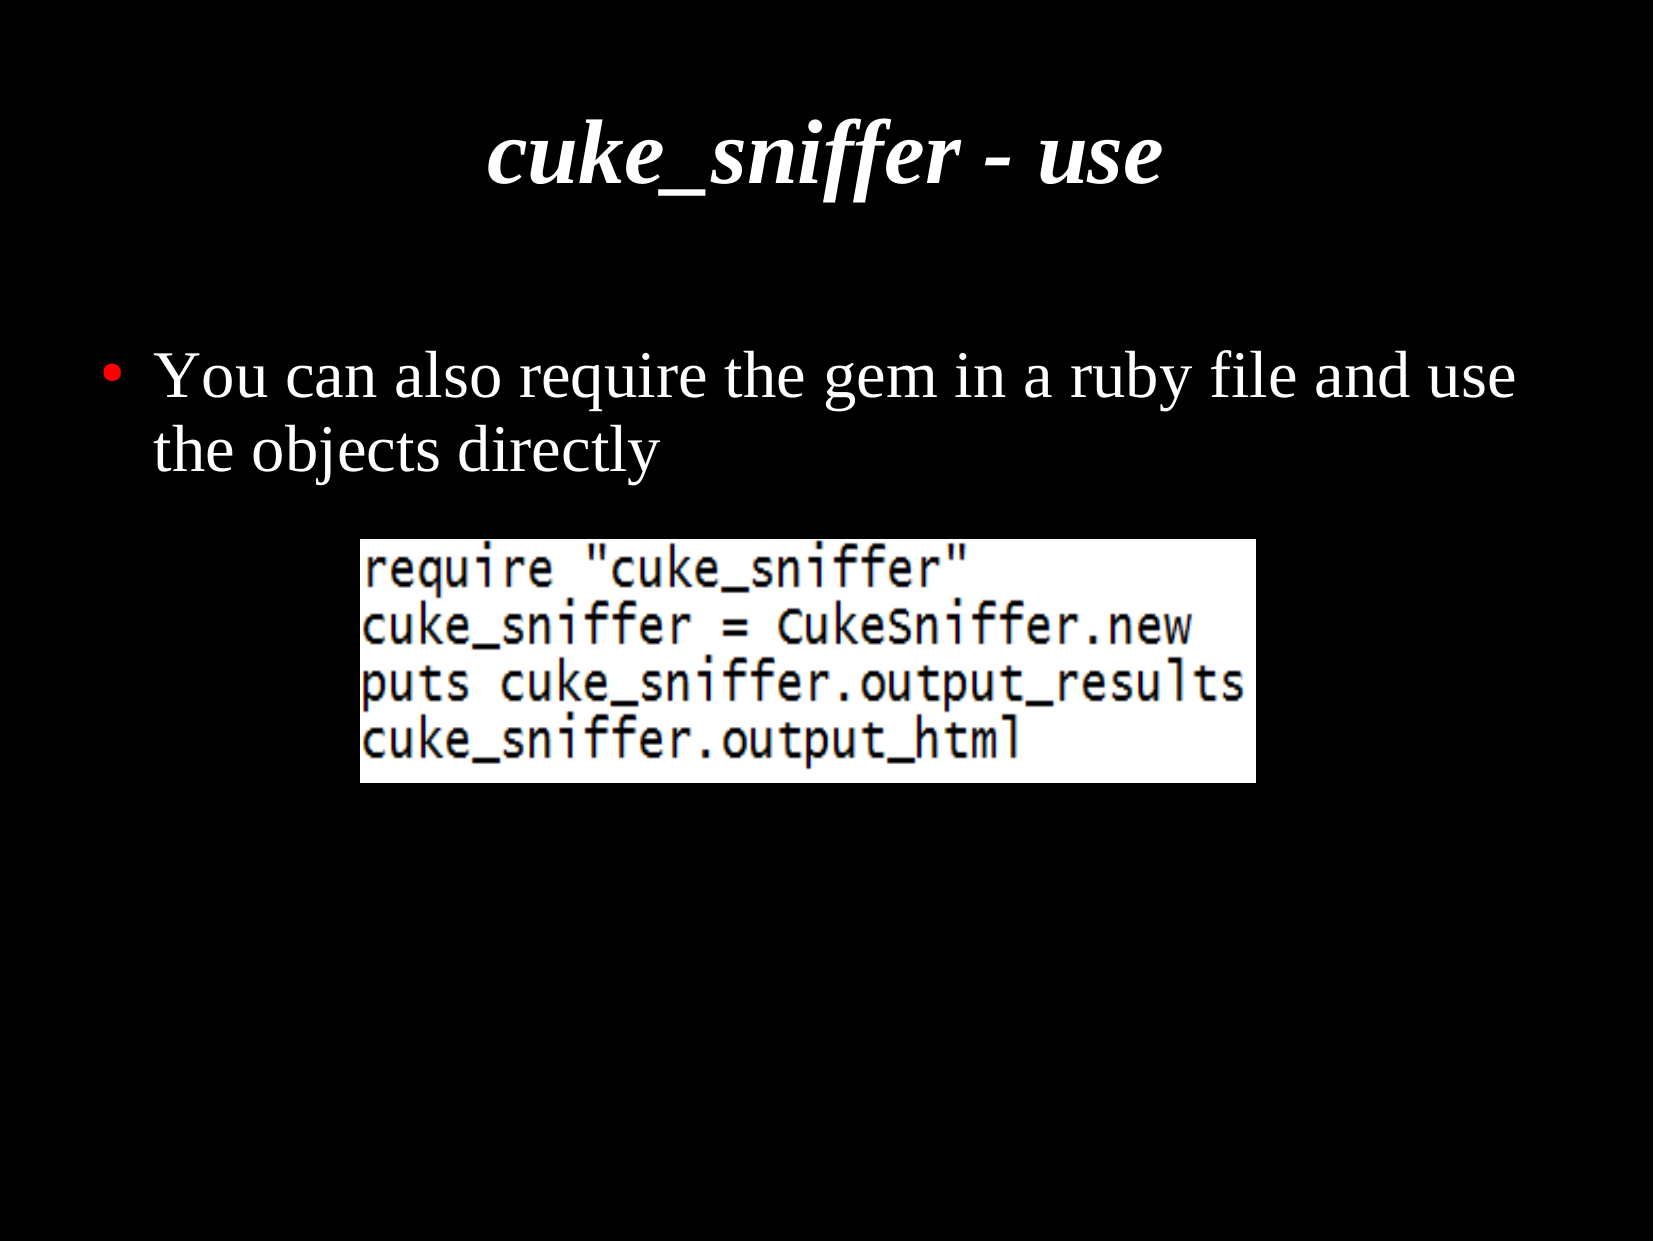

# cuke_sniffer - use
You can also require the gem in a ruby file and use the objects directly